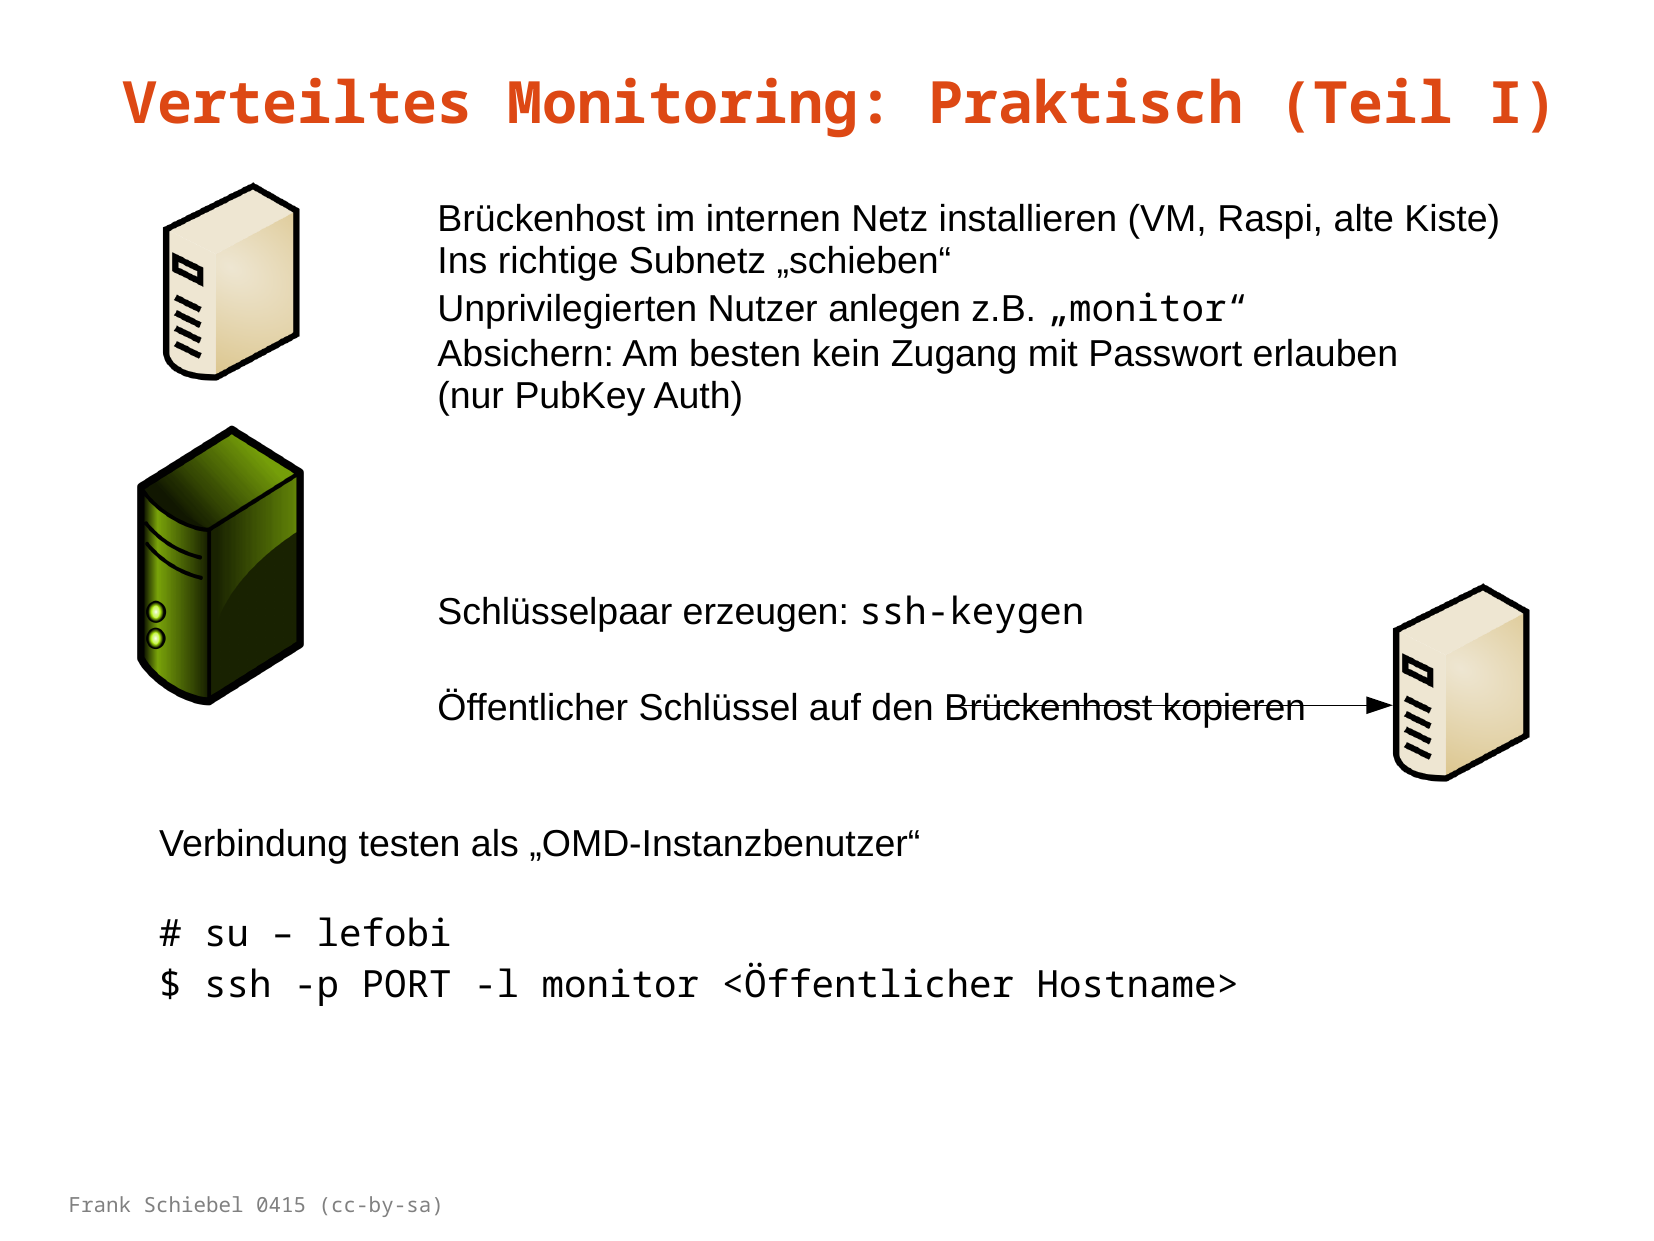

Verteiltes Monitoring: Praktisch (Teil I)
Brückenhost im internen Netz installieren (VM, Raspi, alte Kiste)
Ins richtige Subnetz „schieben“
Unprivilegierten Nutzer anlegen z.B. „monitor“
Absichern: Am besten kein Zugang mit Passwort erlauben
(nur PubKey Auth)
Schlüsselpaar erzeugen: ssh-keygen
Öffentlicher Schlüssel auf den Brückenhost kopieren
Verbindung testen als „OMD-Instanzbenutzer“
# su – lefobi
$ ssh -p PORT -l monitor <Öffentlicher Hostname>